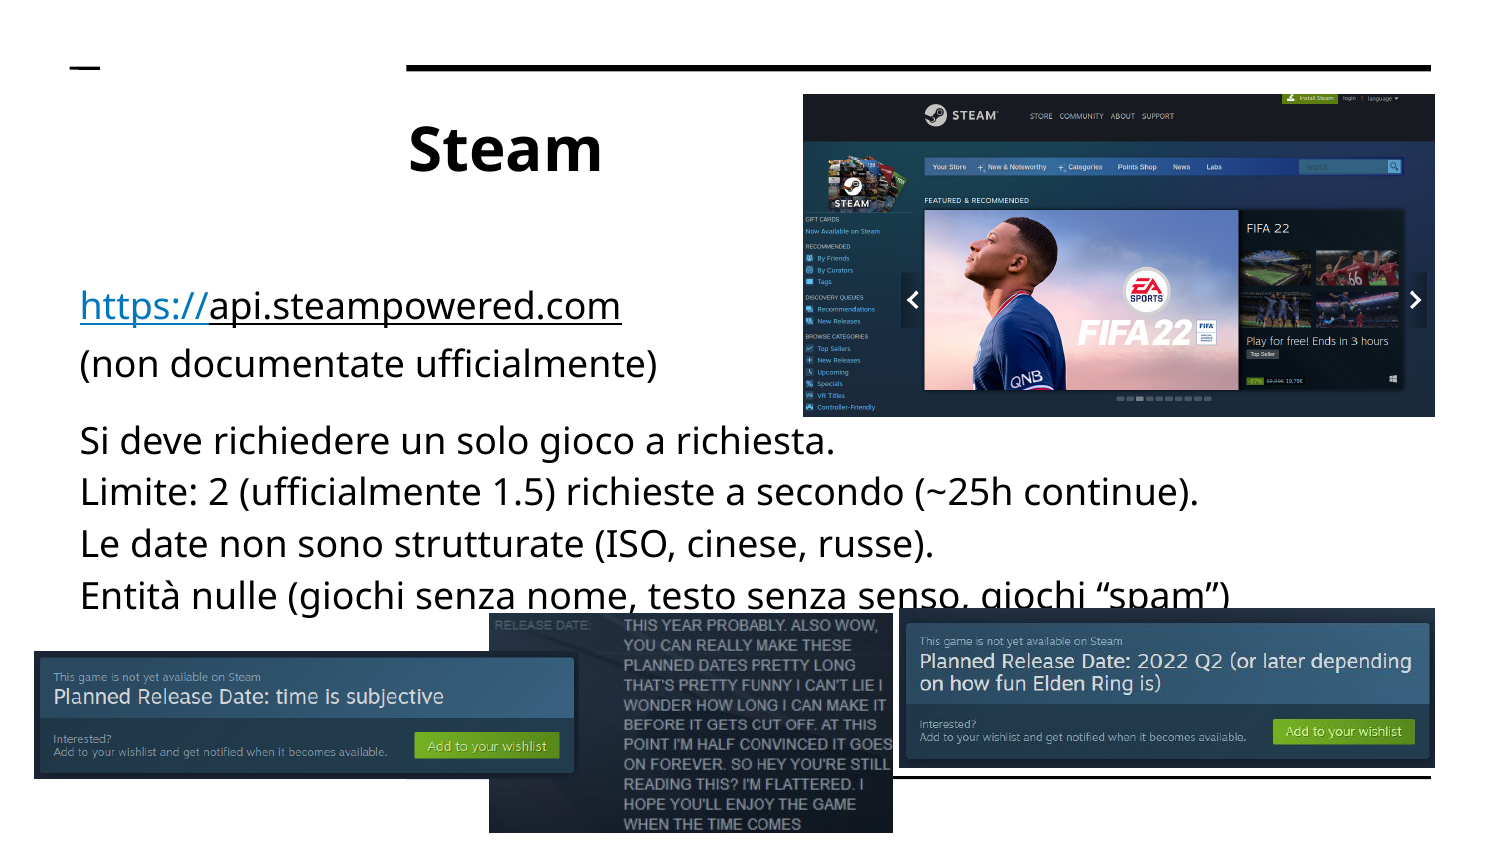

# Steam
https://api.steampowered.com
(non documentate ufficialmente)
Si deve richiedere un solo gioco a richiesta.
Limite: 2 (ufficialmente 1.5) richieste a secondo (~25h continue).
Le date non sono strutturate (ISO, cinese, russe).
Entità nulle (giochi senza nome, testo senza senso, giochi “spam”)